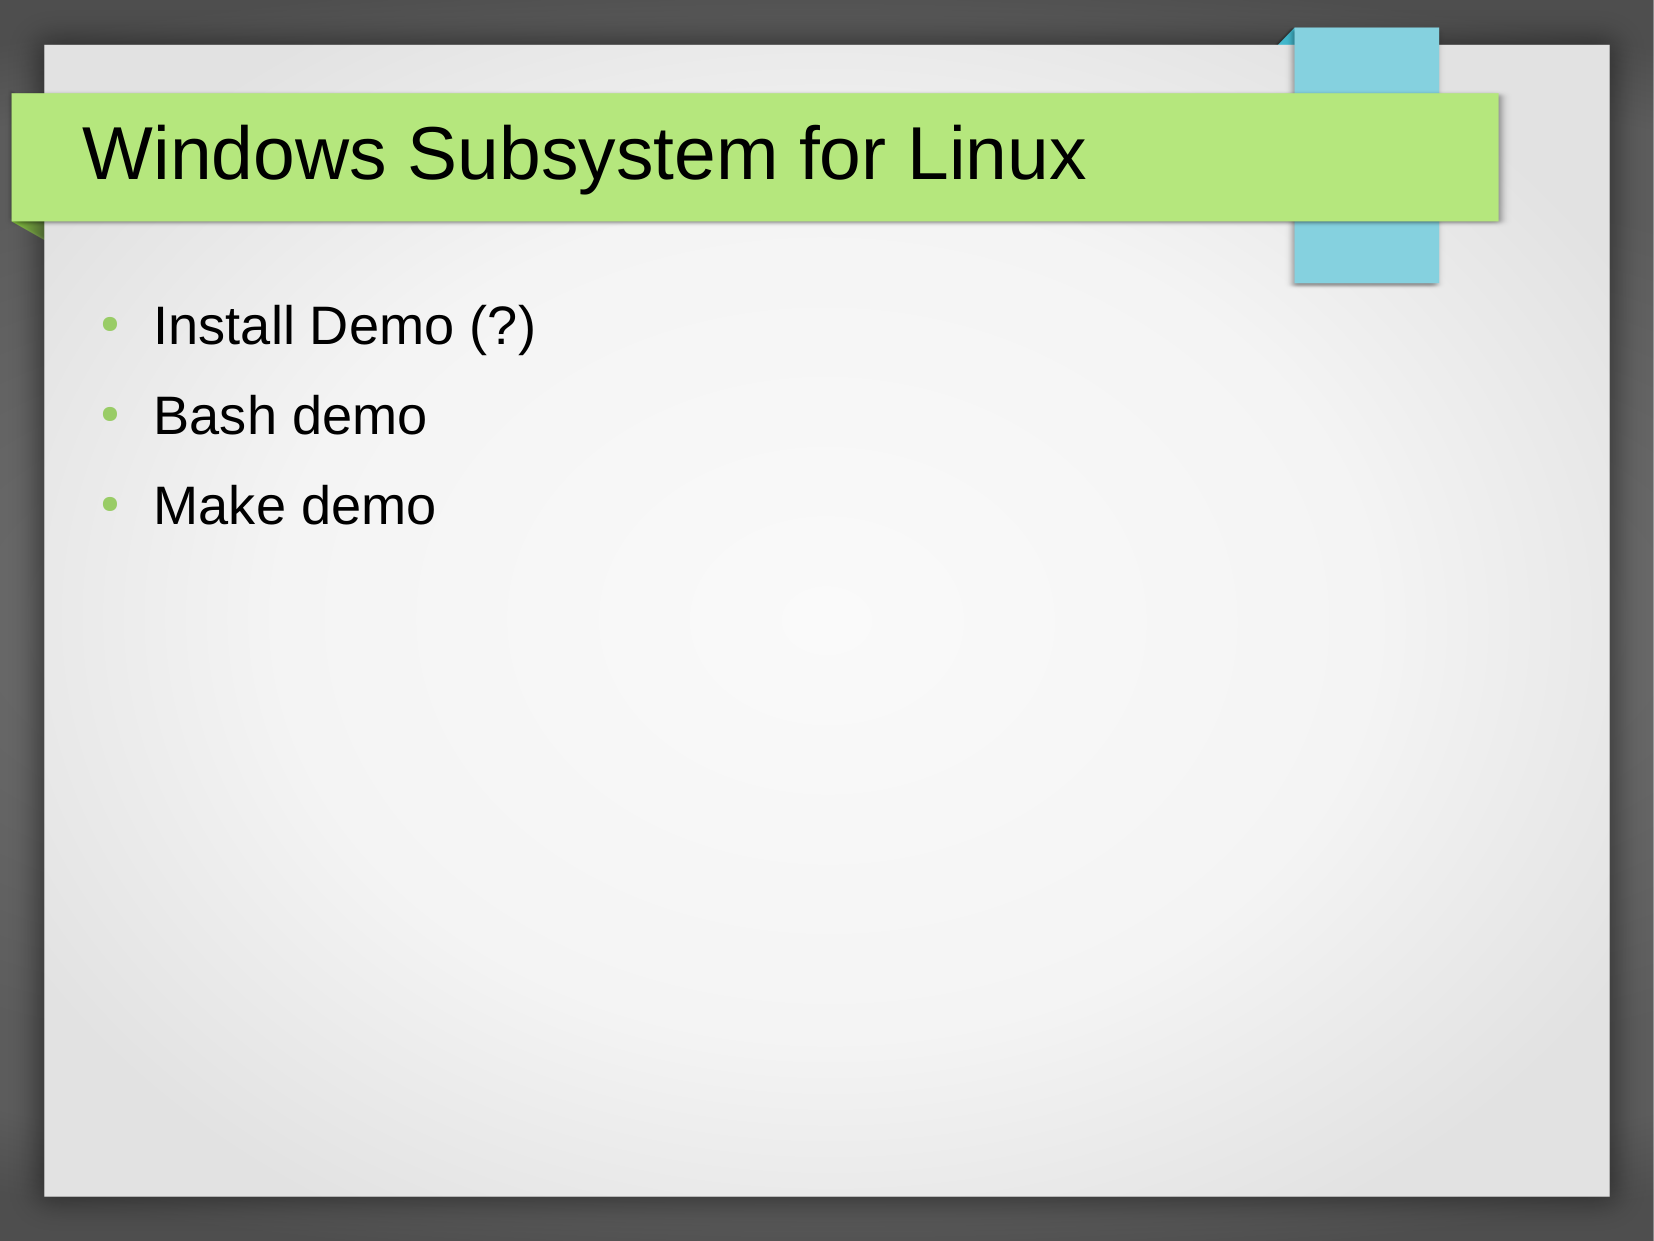

# Windows Subsystem for Linux
Install Demo (?)
Bash demo
Make demo